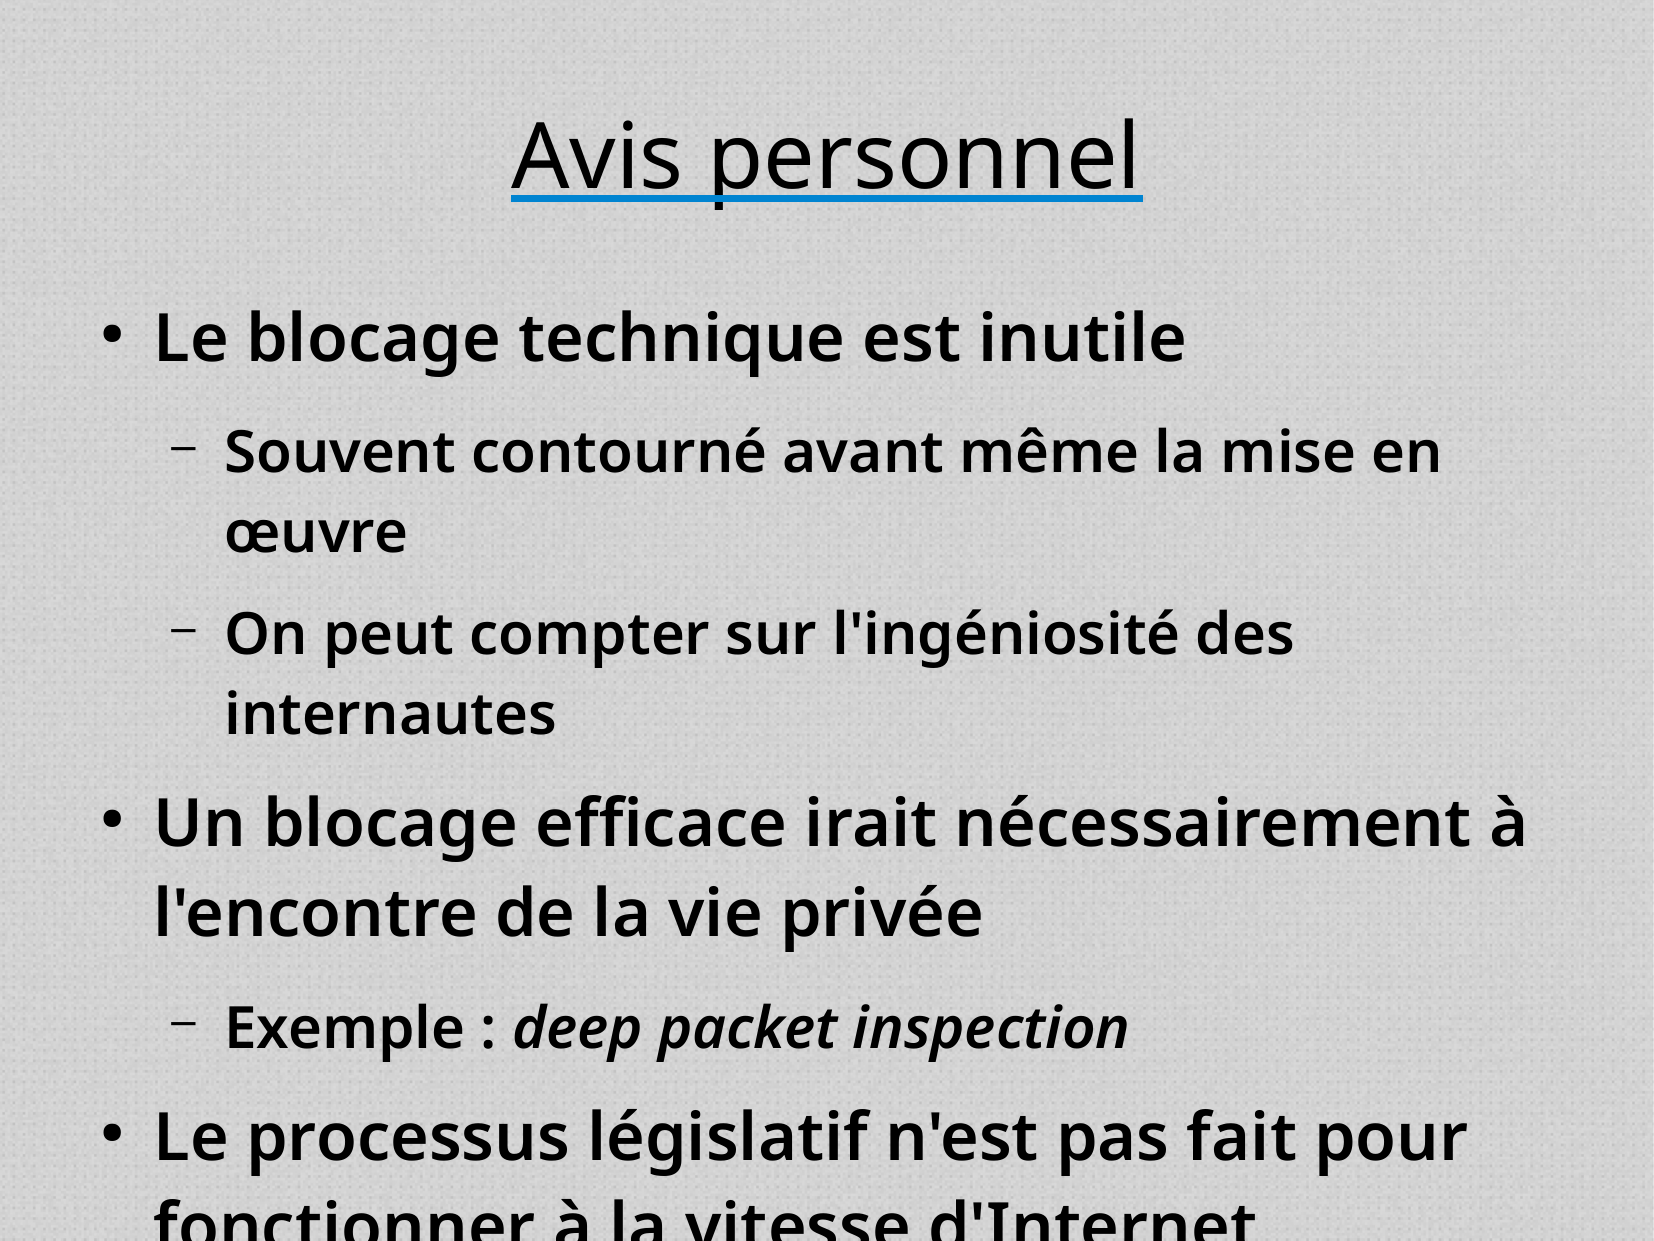

# Avis personnel
Le blocage technique est inutile
Souvent contourné avant même la mise en œuvre
On peut compter sur l'ingéniosité des internautes
Un blocage efficace irait nécessairement à l'encontre de la vie privée
Exemple : deep packet inspection
Le processus législatif n'est pas fait pour fonctionner à la vitesse d'Internet